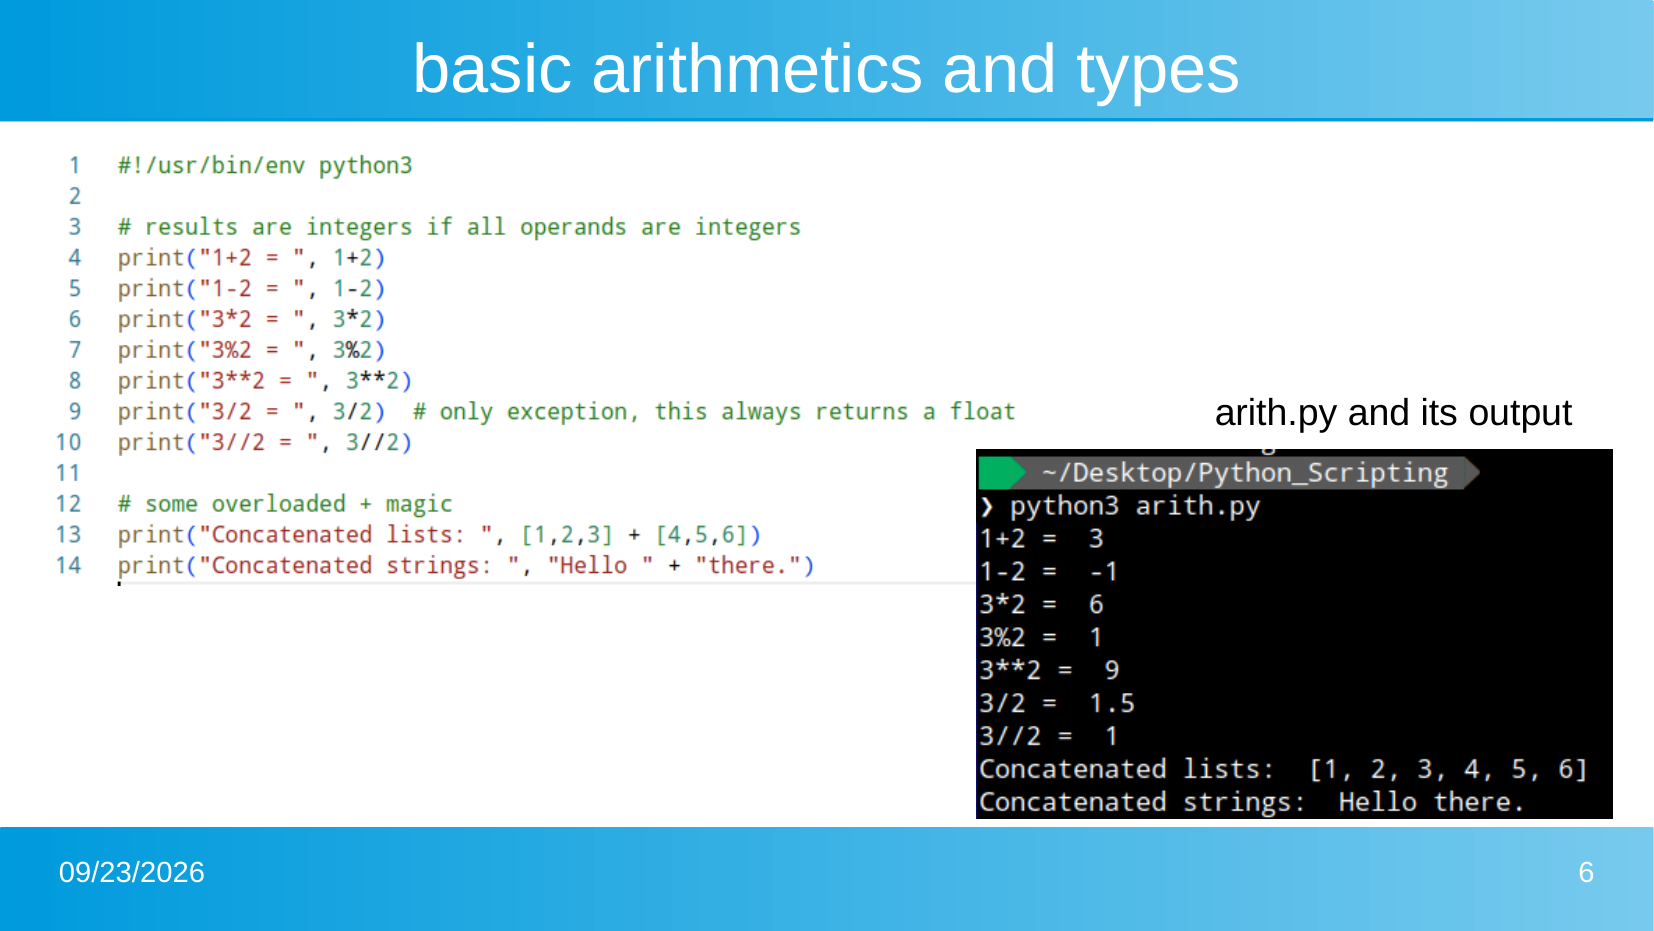

# basic arithmetics and types
arith.py and its output
6